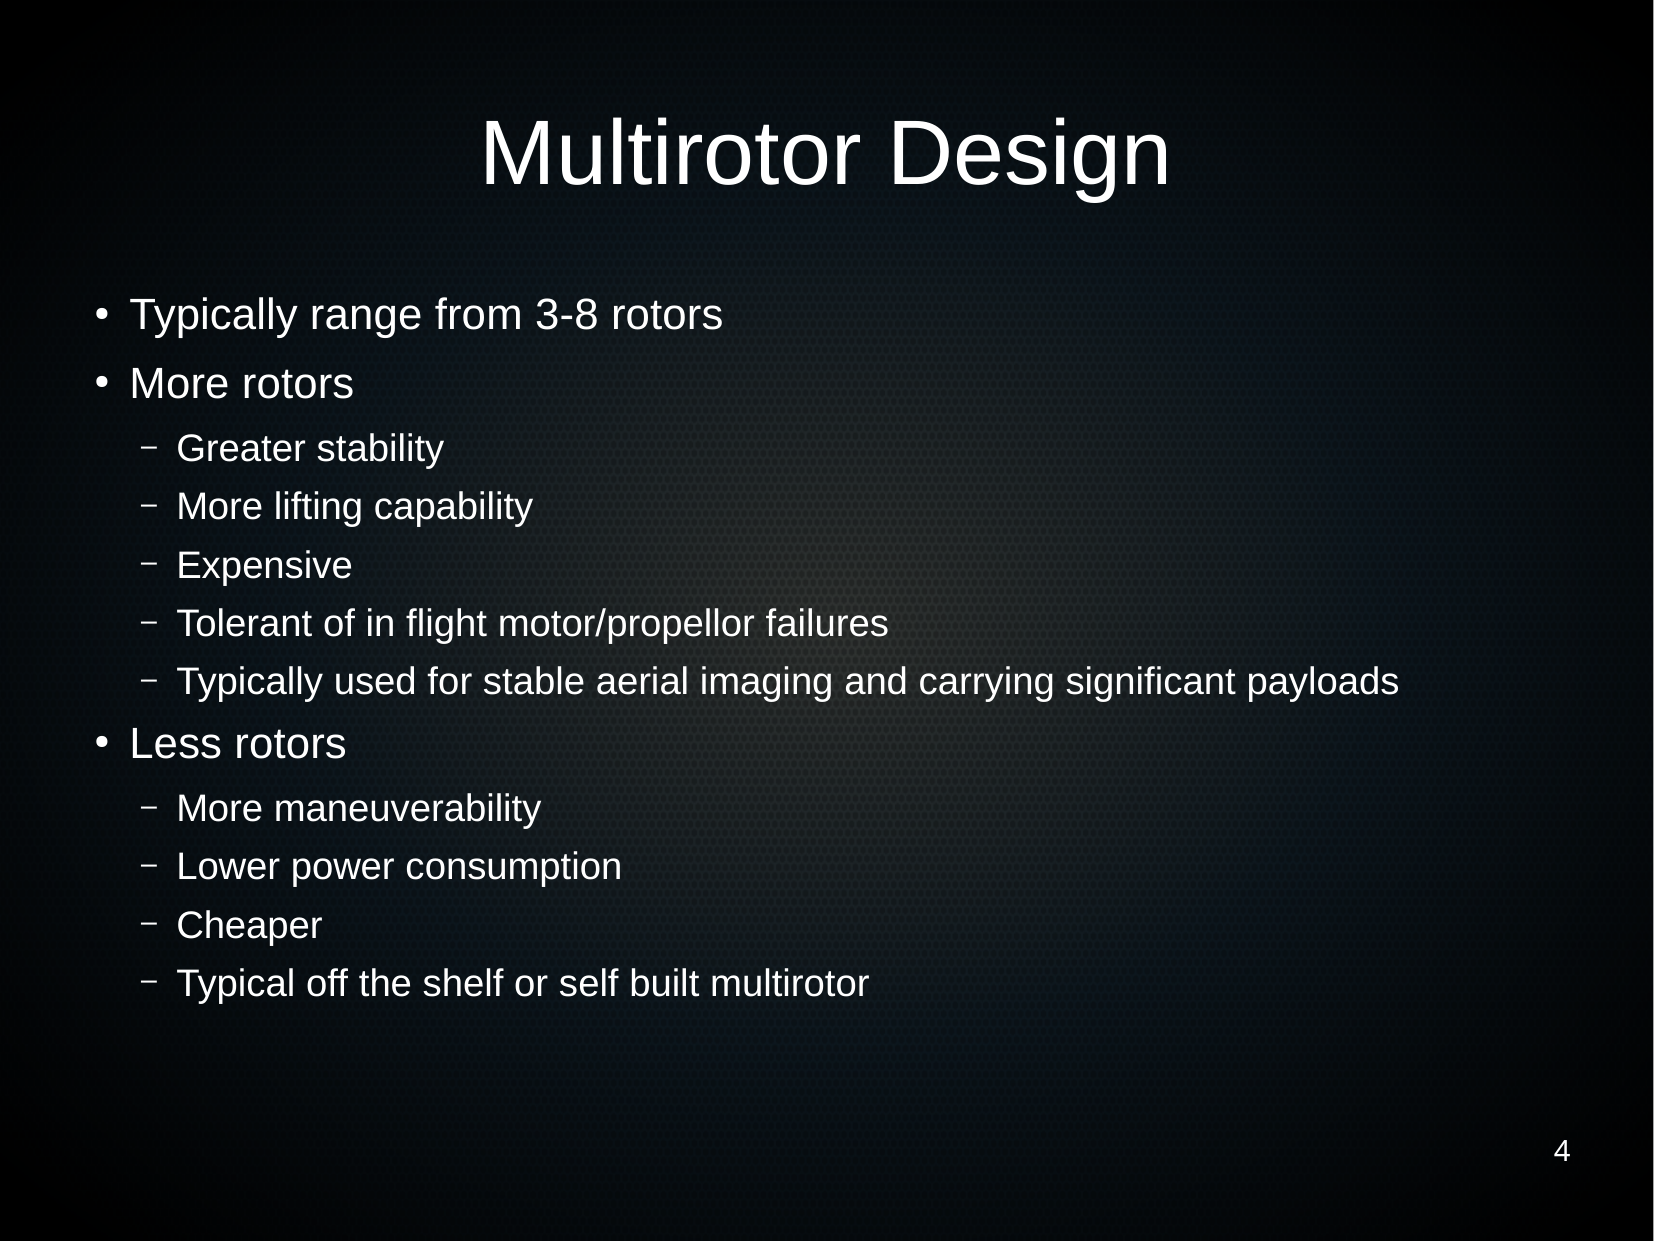

# Multirotor Design
Typically range from 3-8 rotors
More rotors
Greater stability
More lifting capability
Expensive
Tolerant of in flight motor/propellor failures
Typically used for stable aerial imaging and carrying significant payloads
Less rotors
More maneuverability
Lower power consumption
Cheaper
Typical off the shelf or self built multirotor
4